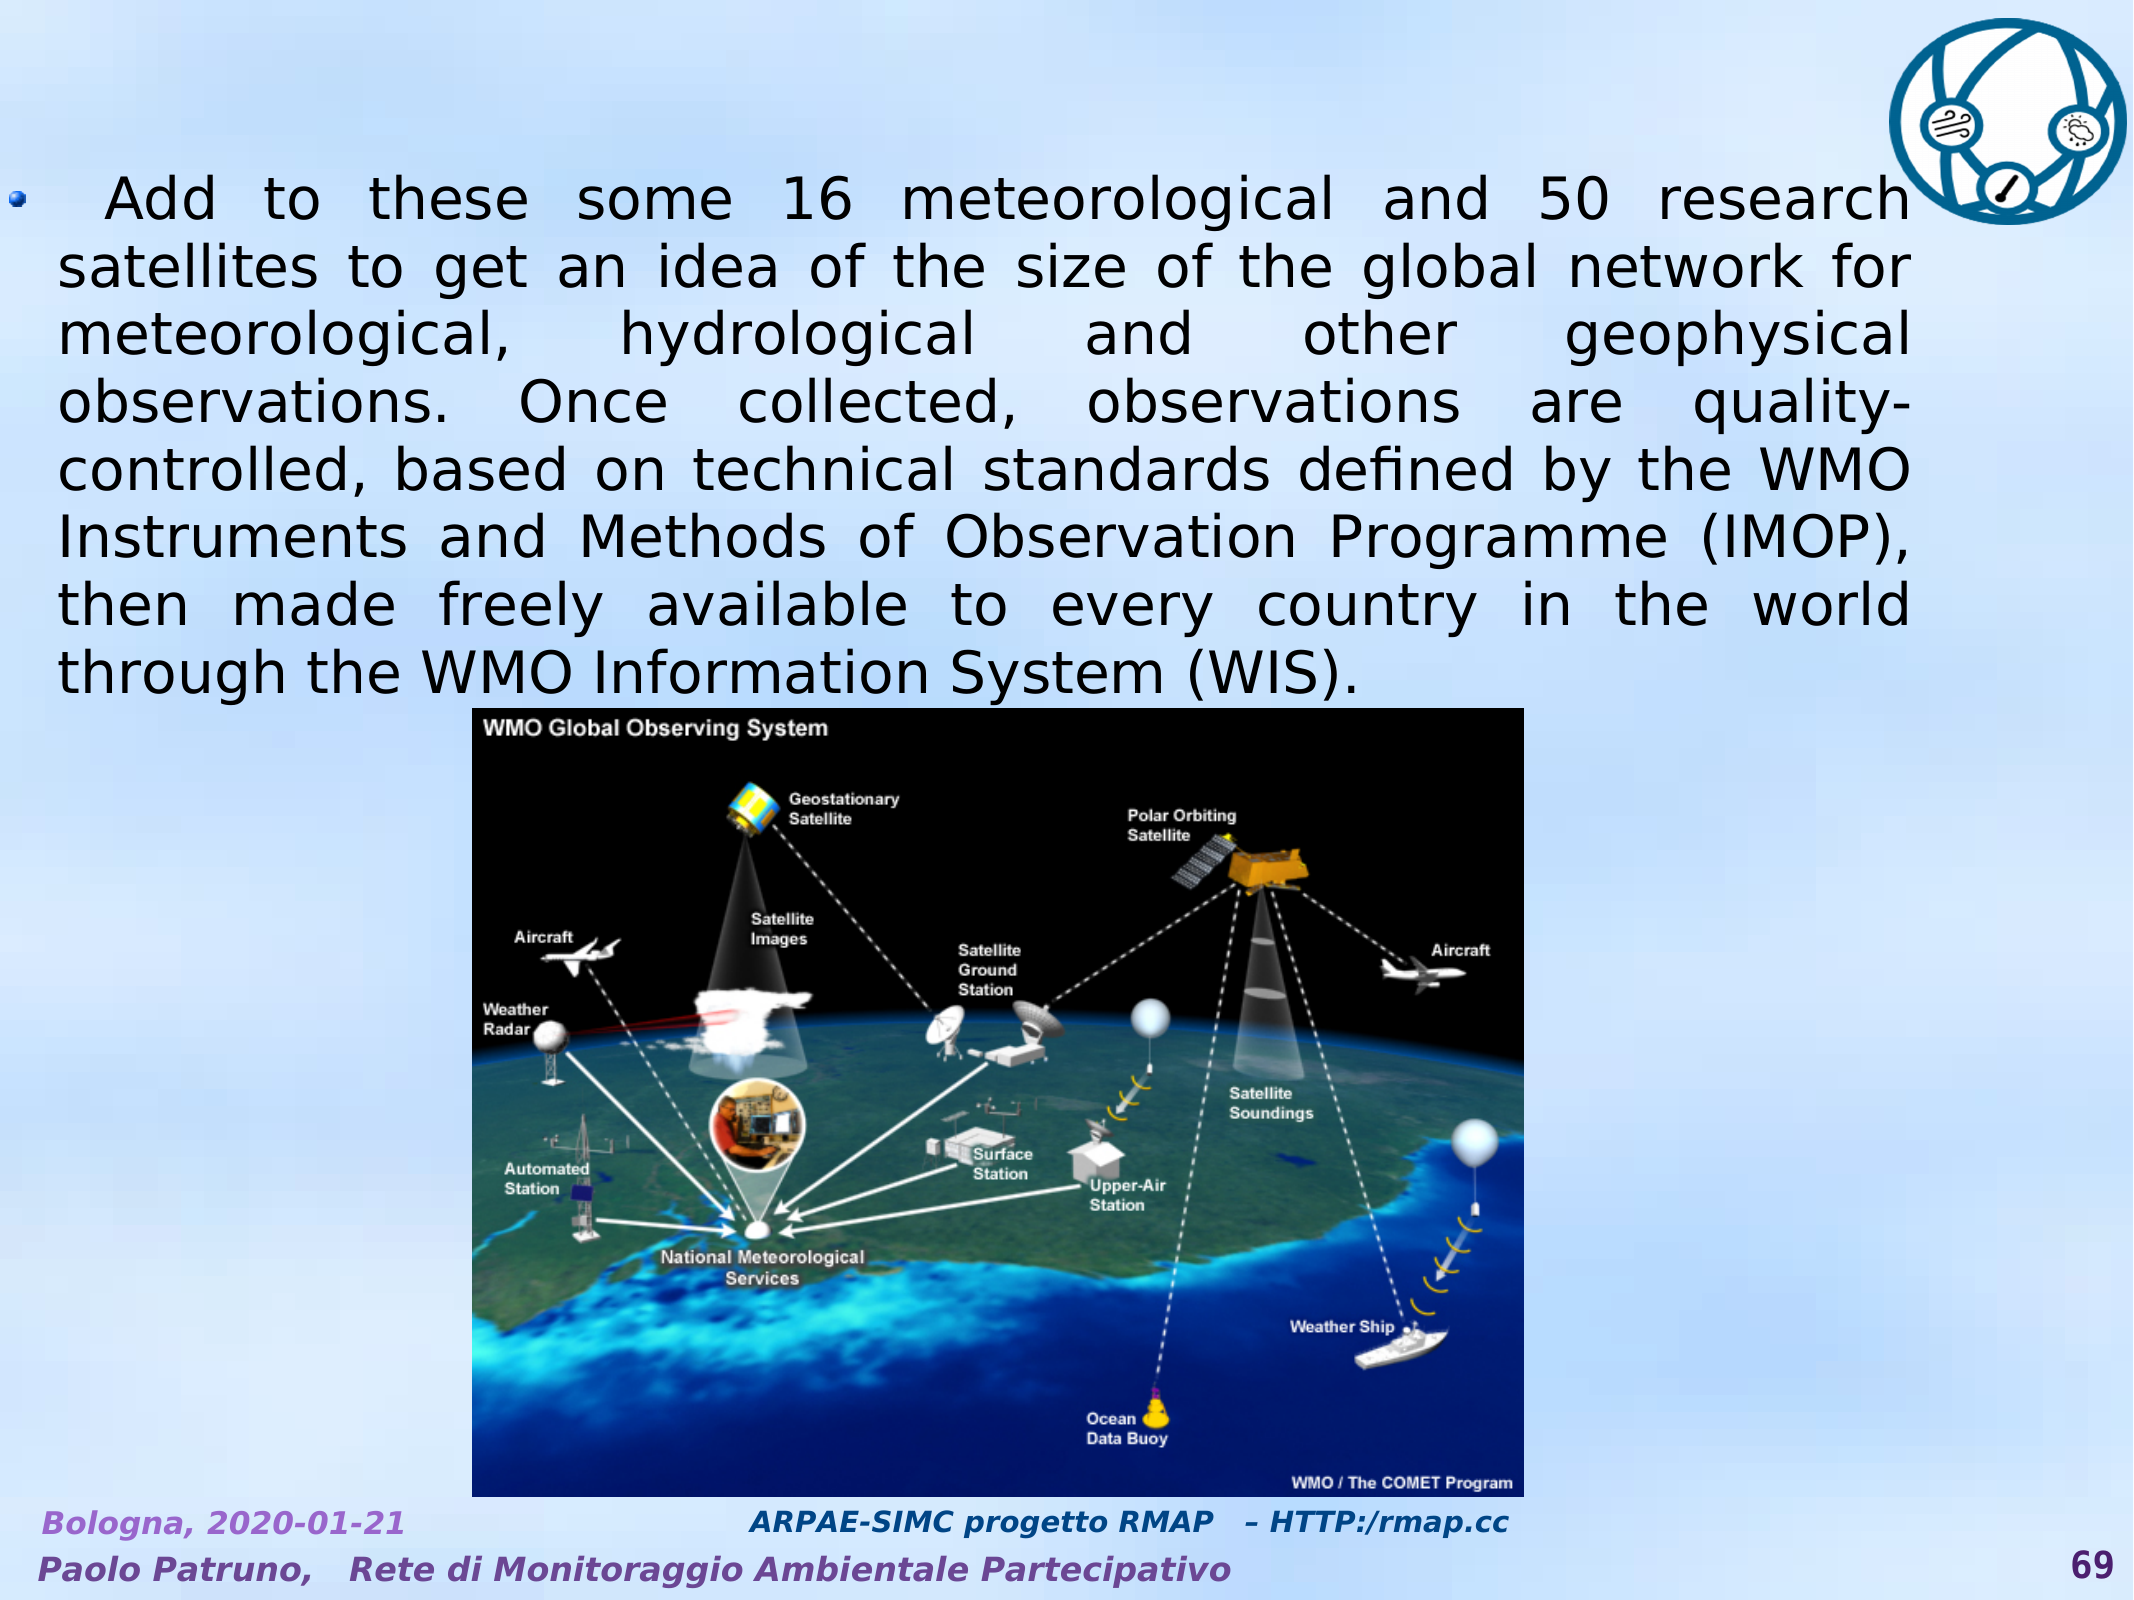

# Add to these some 16 meteorological and 50 research satellites to get an idea of the size of the global network for meteorological, hydrological and other geophysical observations. Once collected, observations are quality-controlled, based on technical standards defined by the WMO Instruments and Methods of Observation Programme (IMOP), then made freely available to every country in the world through the WMO Information System (WIS).